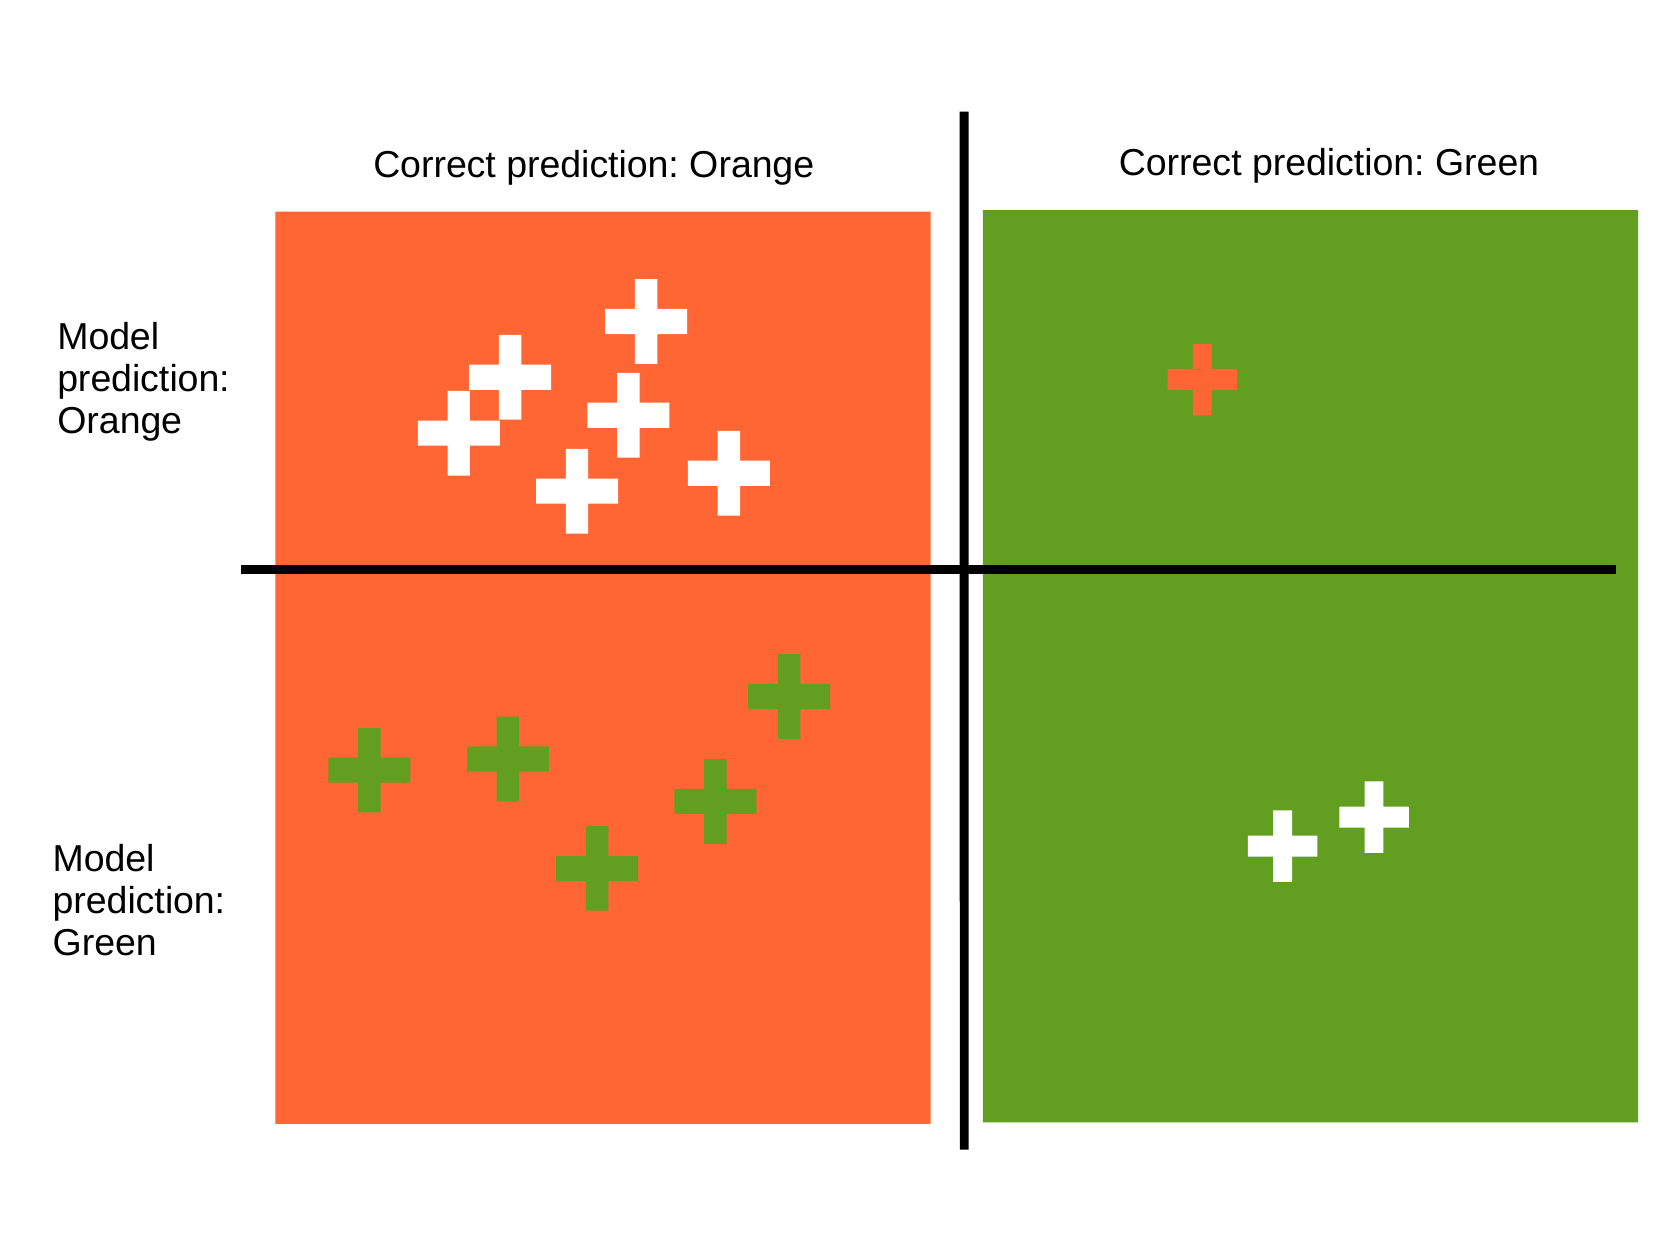

Correct prediction: Green
Correct prediction: Orange
Model
prediction:
Orange
Model
prediction:
Green